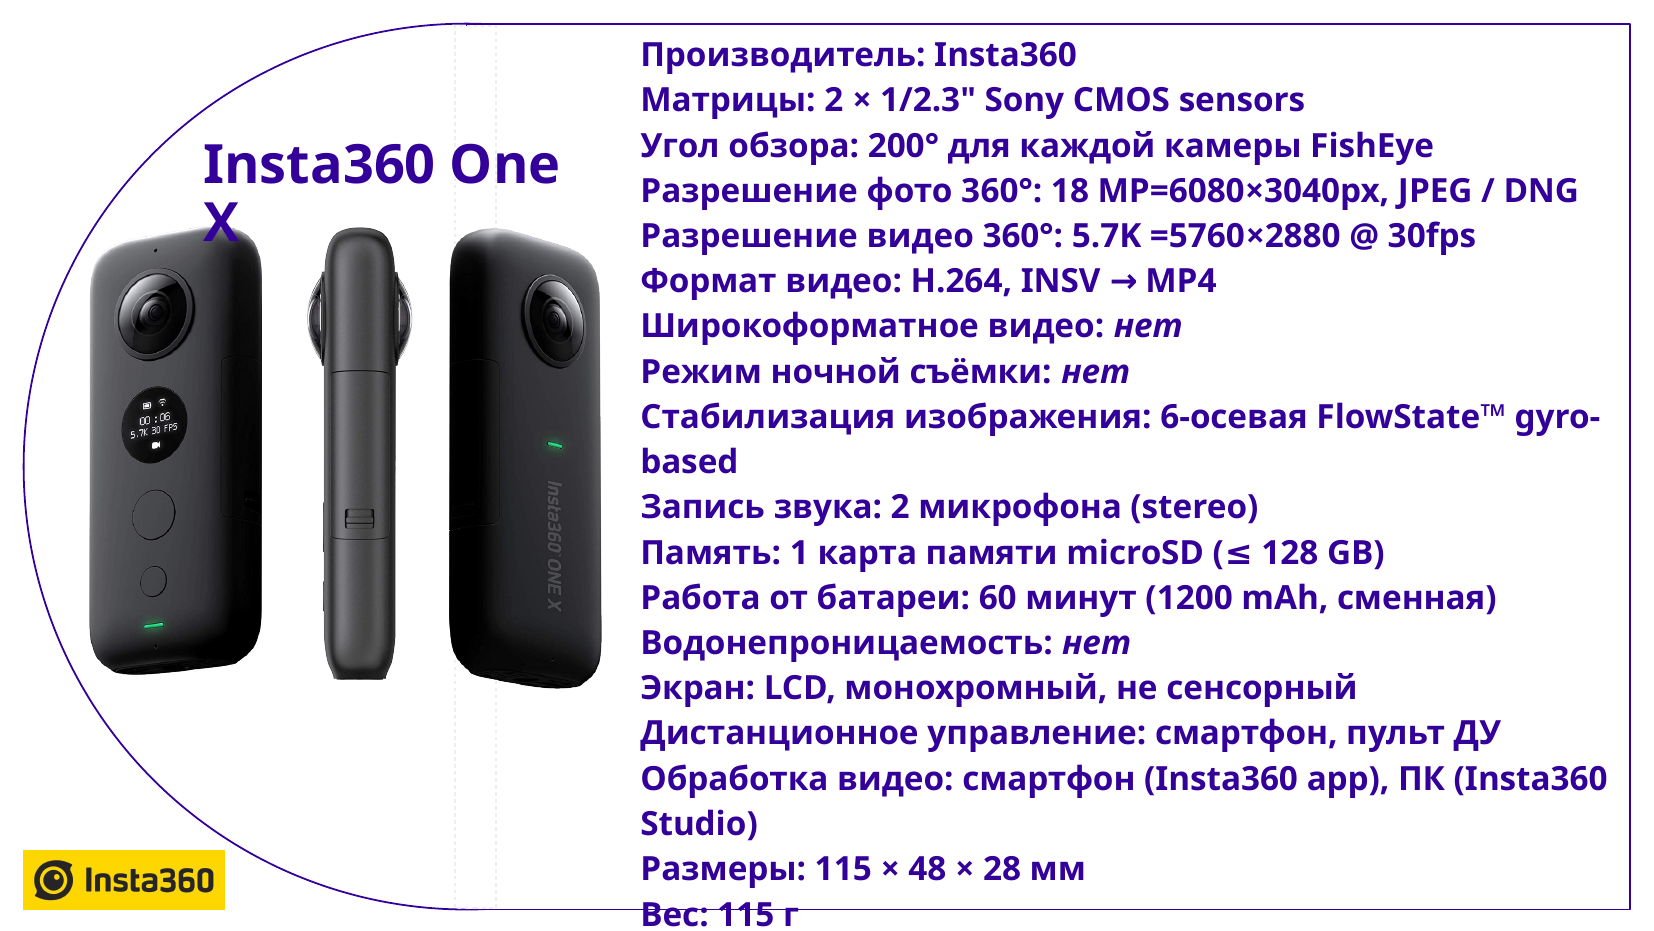

Производитель: Insta360
Матрицы: 2 × 1/2.3" Sony CMOS sensors
Угол обзора: 200° для каждой камеры FishEye
Разрешение фото 360°: 18 MP=6080×3040px, JPEG / DNG
Разрешение видео 360°: 5.7K =5760×2880 @ 30fps
Формат видео: H.264, INSV → MP4
Широкоформатное видео: нет
Режим ночной съёмки: нет
Стабилизация изображения: 6-осевая FlowState™ gyro-based
Запись звука: 2 микрофона (stereo)
Память: 1 карта памяти microSD (≤ 128 GB)
Работа от батареи: 60 минут (1200 mAh, сменная)
Водонепроницаемость: нет
Экран: LCD, монохромный, не сенсорный
Дистанционное управление: смартфон, пульт ДУ
Обработка видео: смартфон (Insta360 app), ПК (Insta360 Studio)
Размеры: 115 × 48 × 28 мм
Вес: 115 г
Дата выпуска: 2018-10-17
Цена: $ 399 (больше не производится)
Insta360 One X